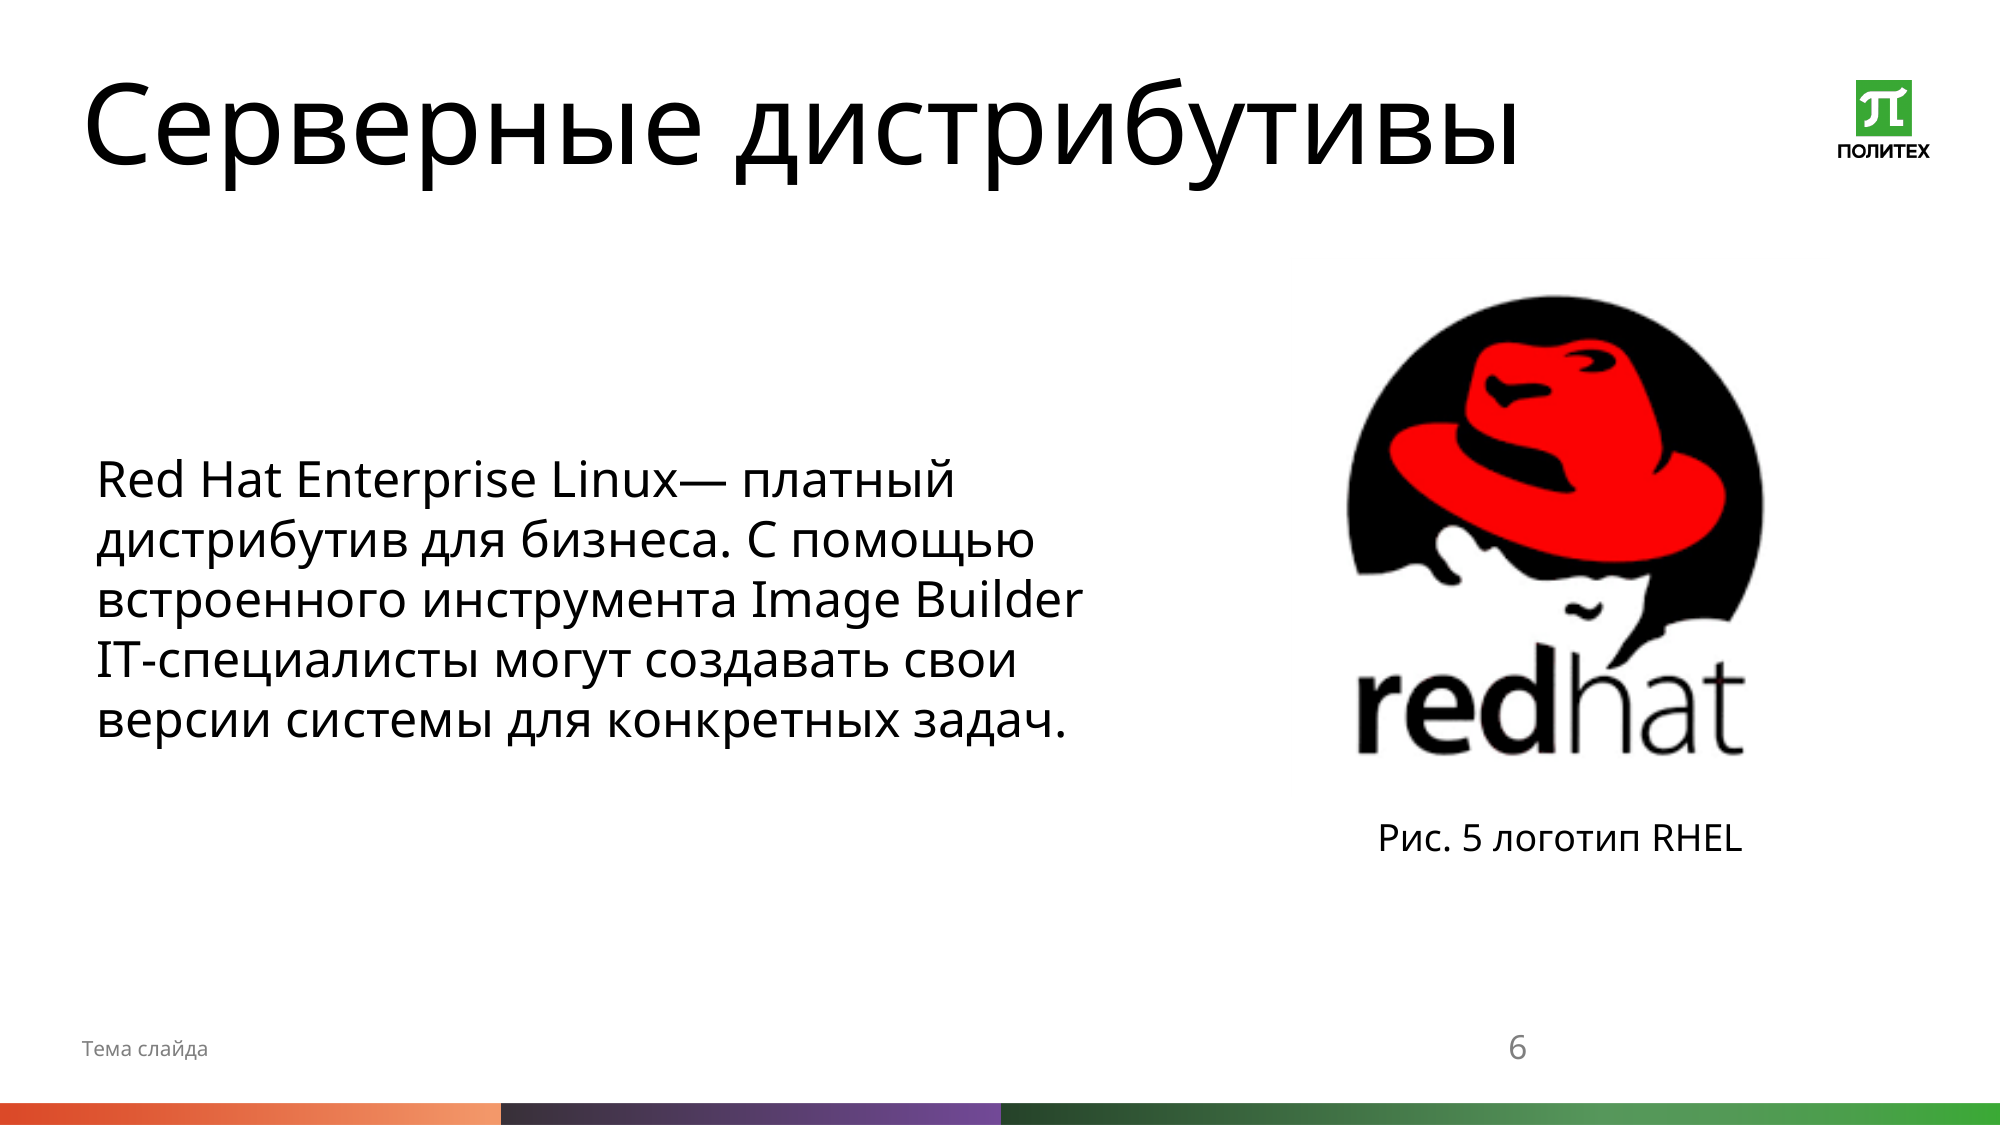

# Серверные дистрибутивы
Red Hat Enterprise Linux— платный дистрибутив для бизнеса. C помощью встроенного инструмента Image Builder IT-специалисты могут создавать свои версии системы для конкретных задач.
Рис. 5 логотип RHEL
Тема слайда